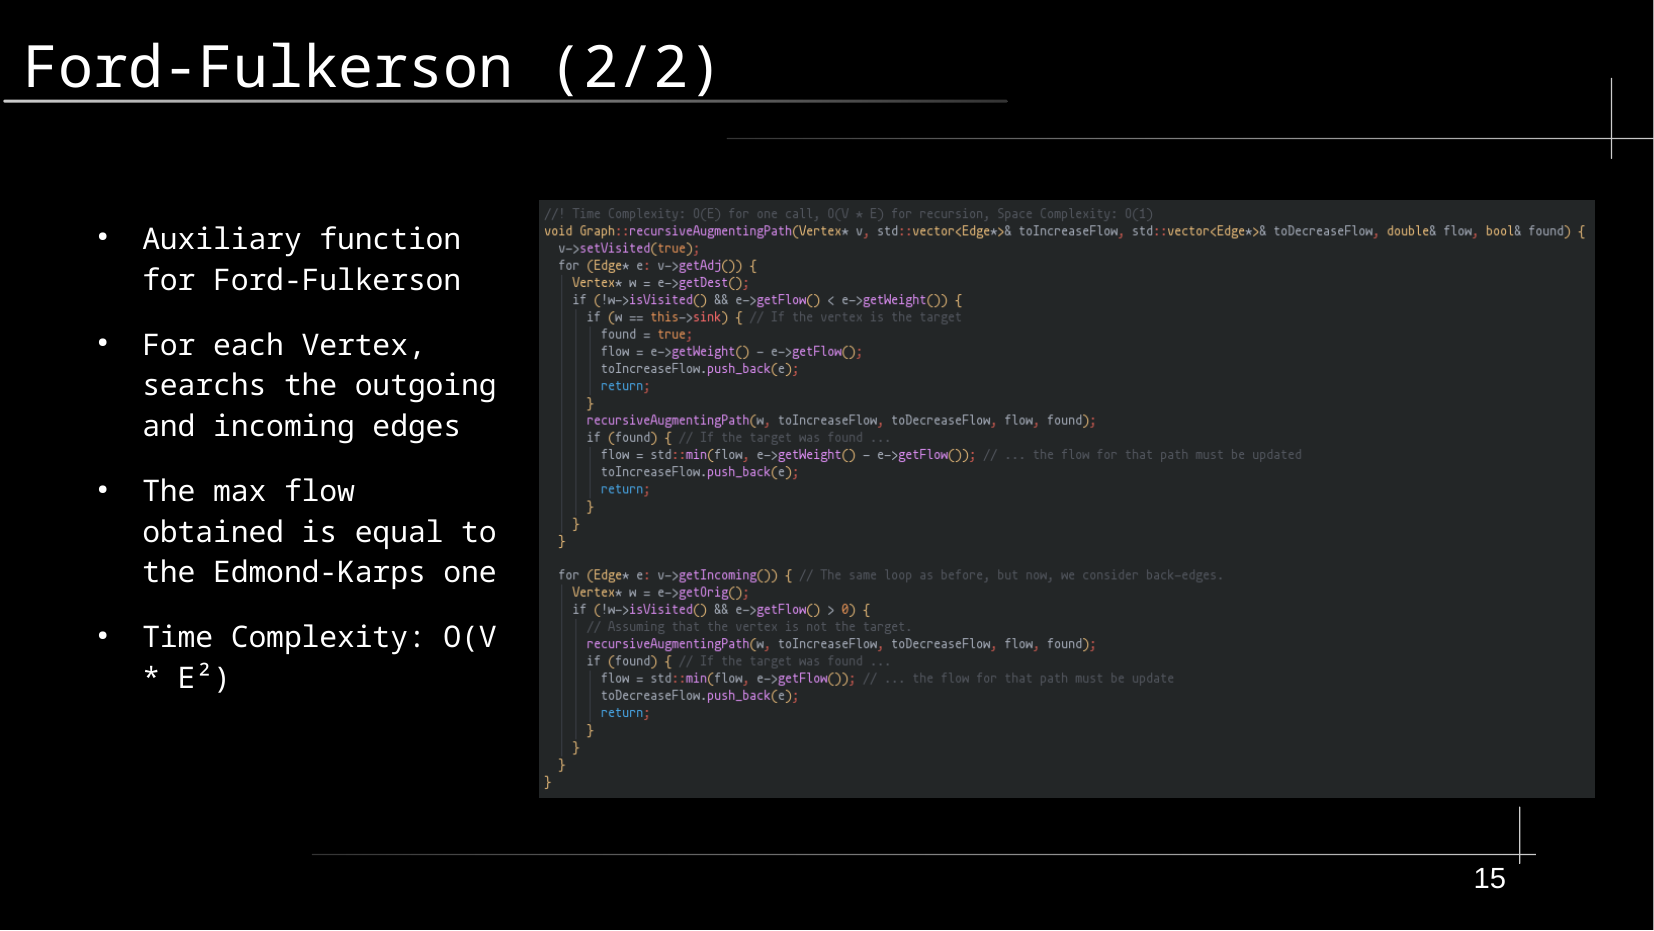

# Ford-Fulkerson (2/2)
Auxiliary function for Ford-Fulkerson
For each Vertex, searchs the outgoing and incoming edges
The max flow obtained is equal to the Edmond-Karps one
Time Complexity: O(V * E²)
15